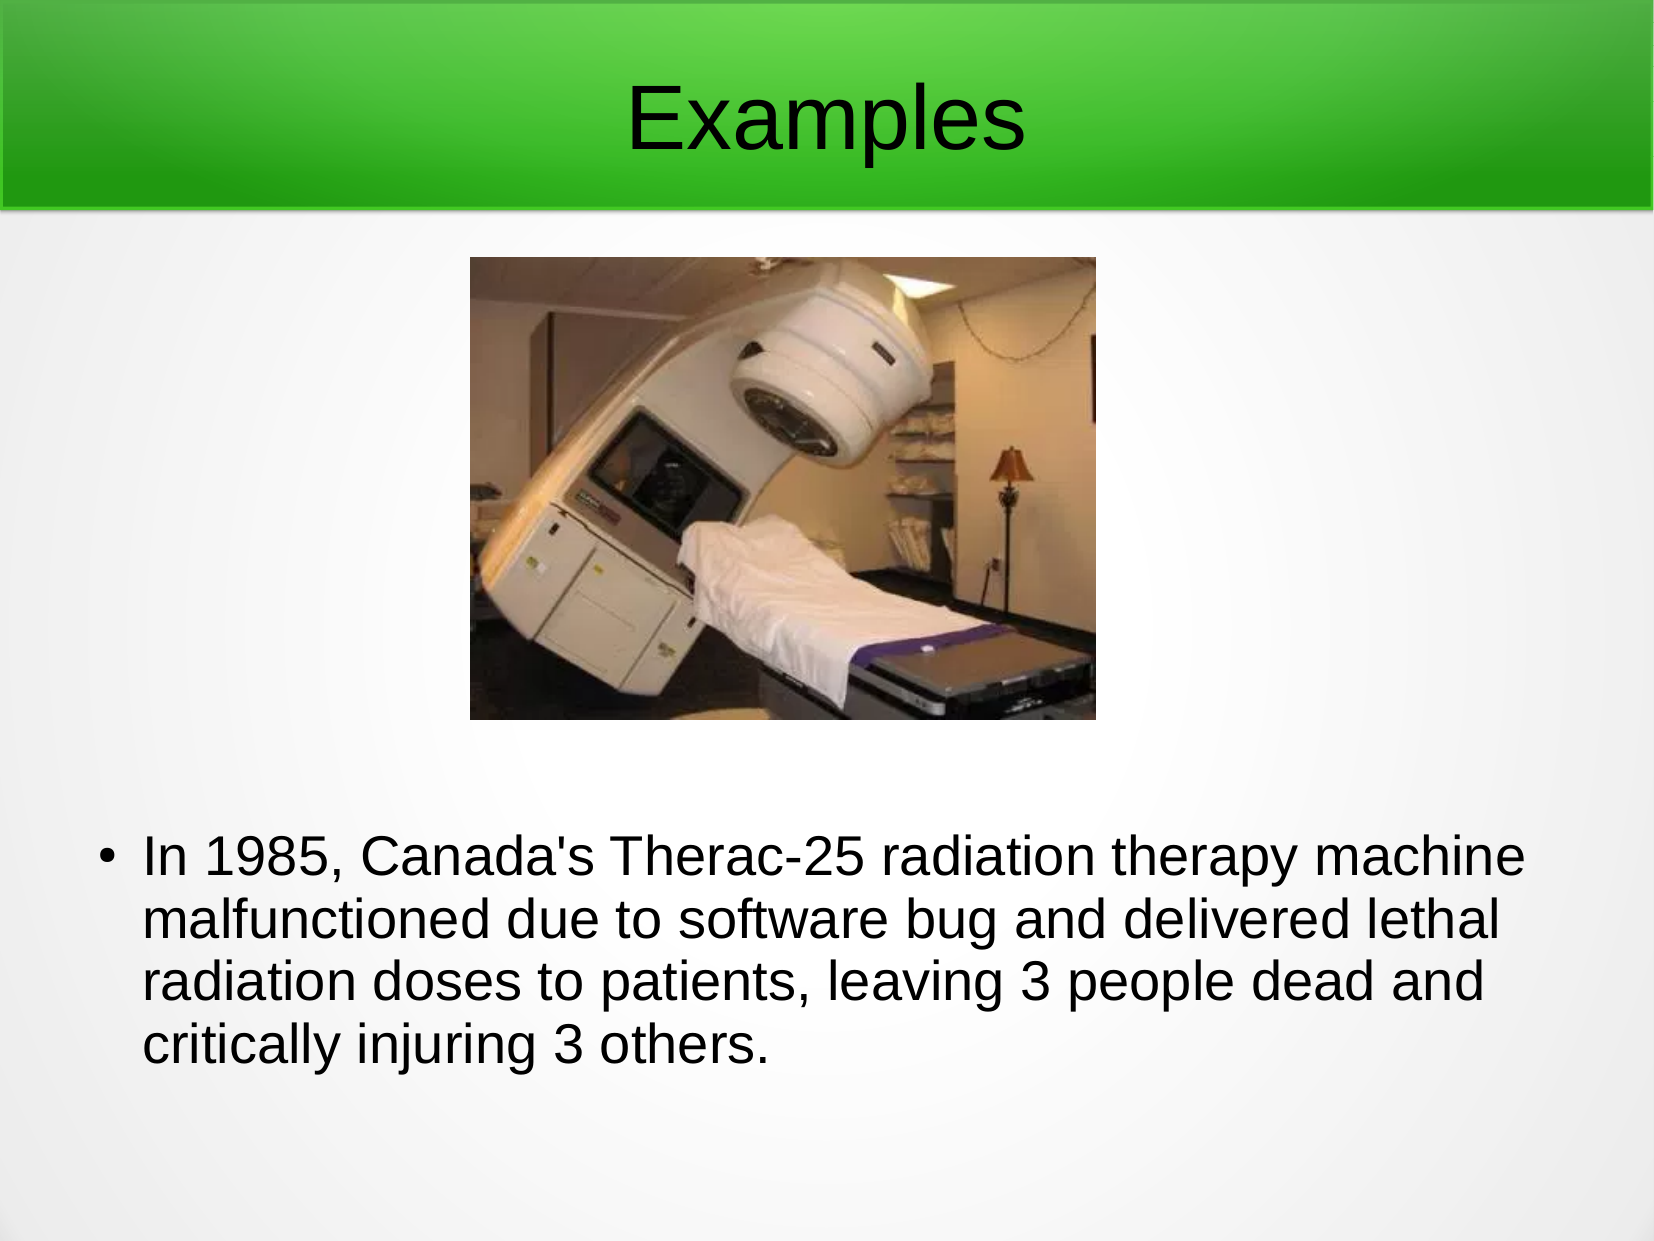

# Examples
In 1985, Canada's Therac-25 radiation therapy machine malfunctioned due to software bug and delivered lethal radiation doses to patients, leaving 3 people dead and critically injuring 3 others.